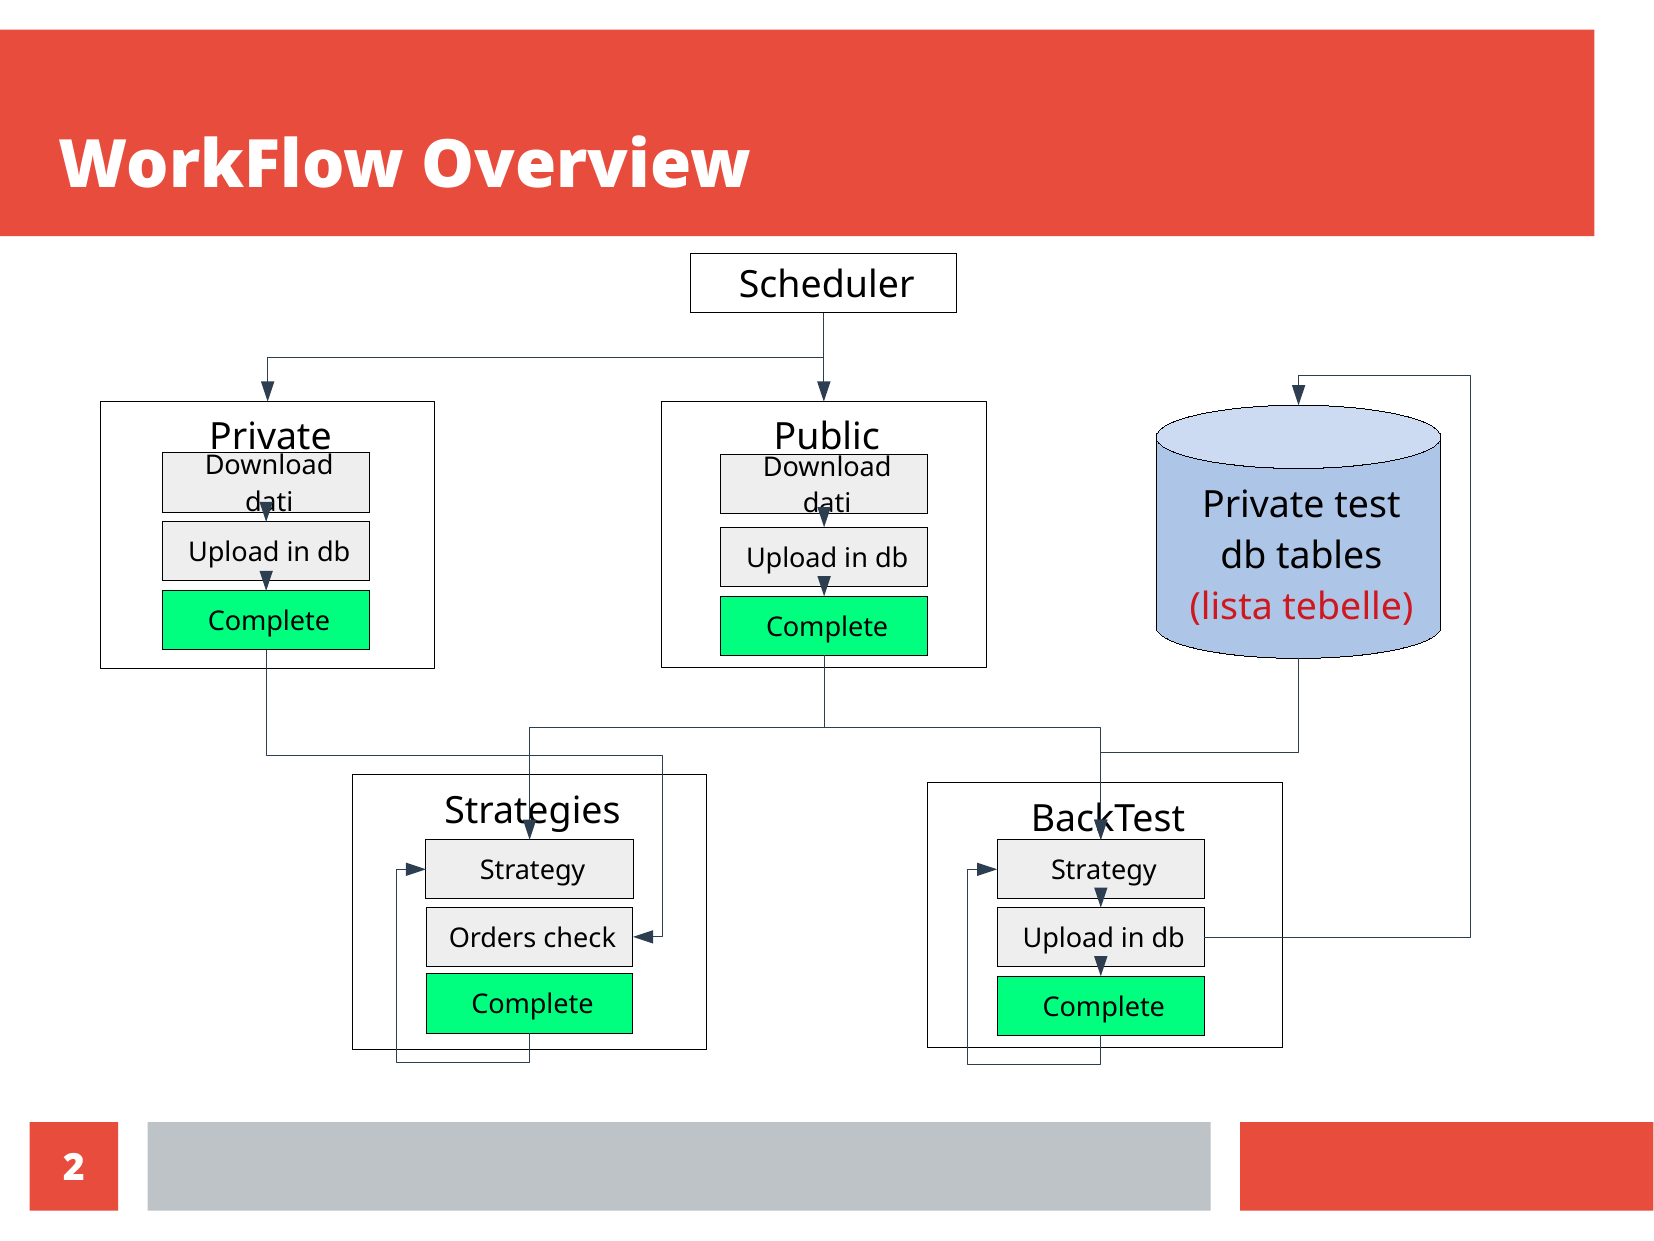

# WorkFlow Overview
Scheduler
Private
Public
Private test db tables
(lista tebelle)
Download dati
Download dati
Upload in db
Upload in db
Complete
Complete
Strategies
BackTest Strategies
Strategy
Strategy
Orders check
Upload in db
Complete
Complete
2